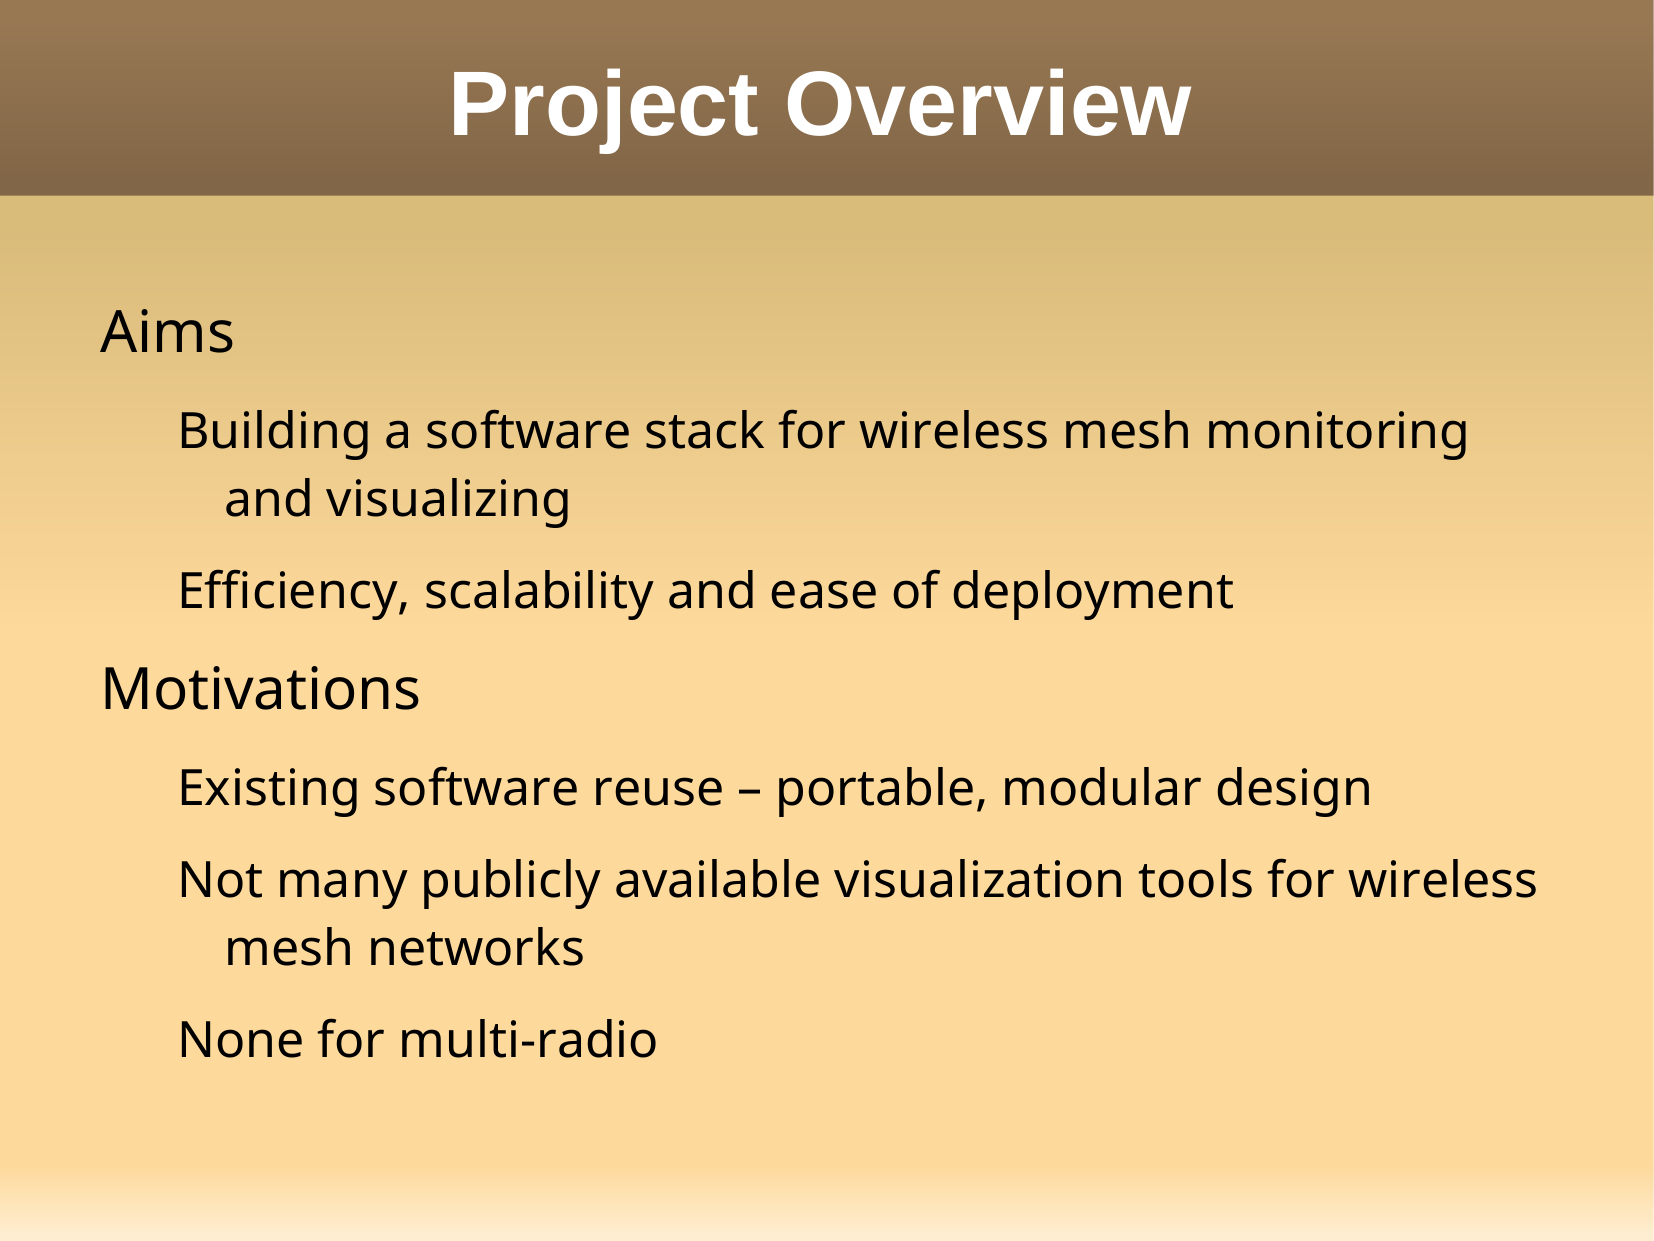

# Project Overview
Aims
Building a software stack for wireless mesh monitoring and visualizing
Efficiency, scalability and ease of deployment
Motivations
Existing software reuse – portable, modular design
Not many publicly available visualization tools for wireless mesh networks
None for multi-radio